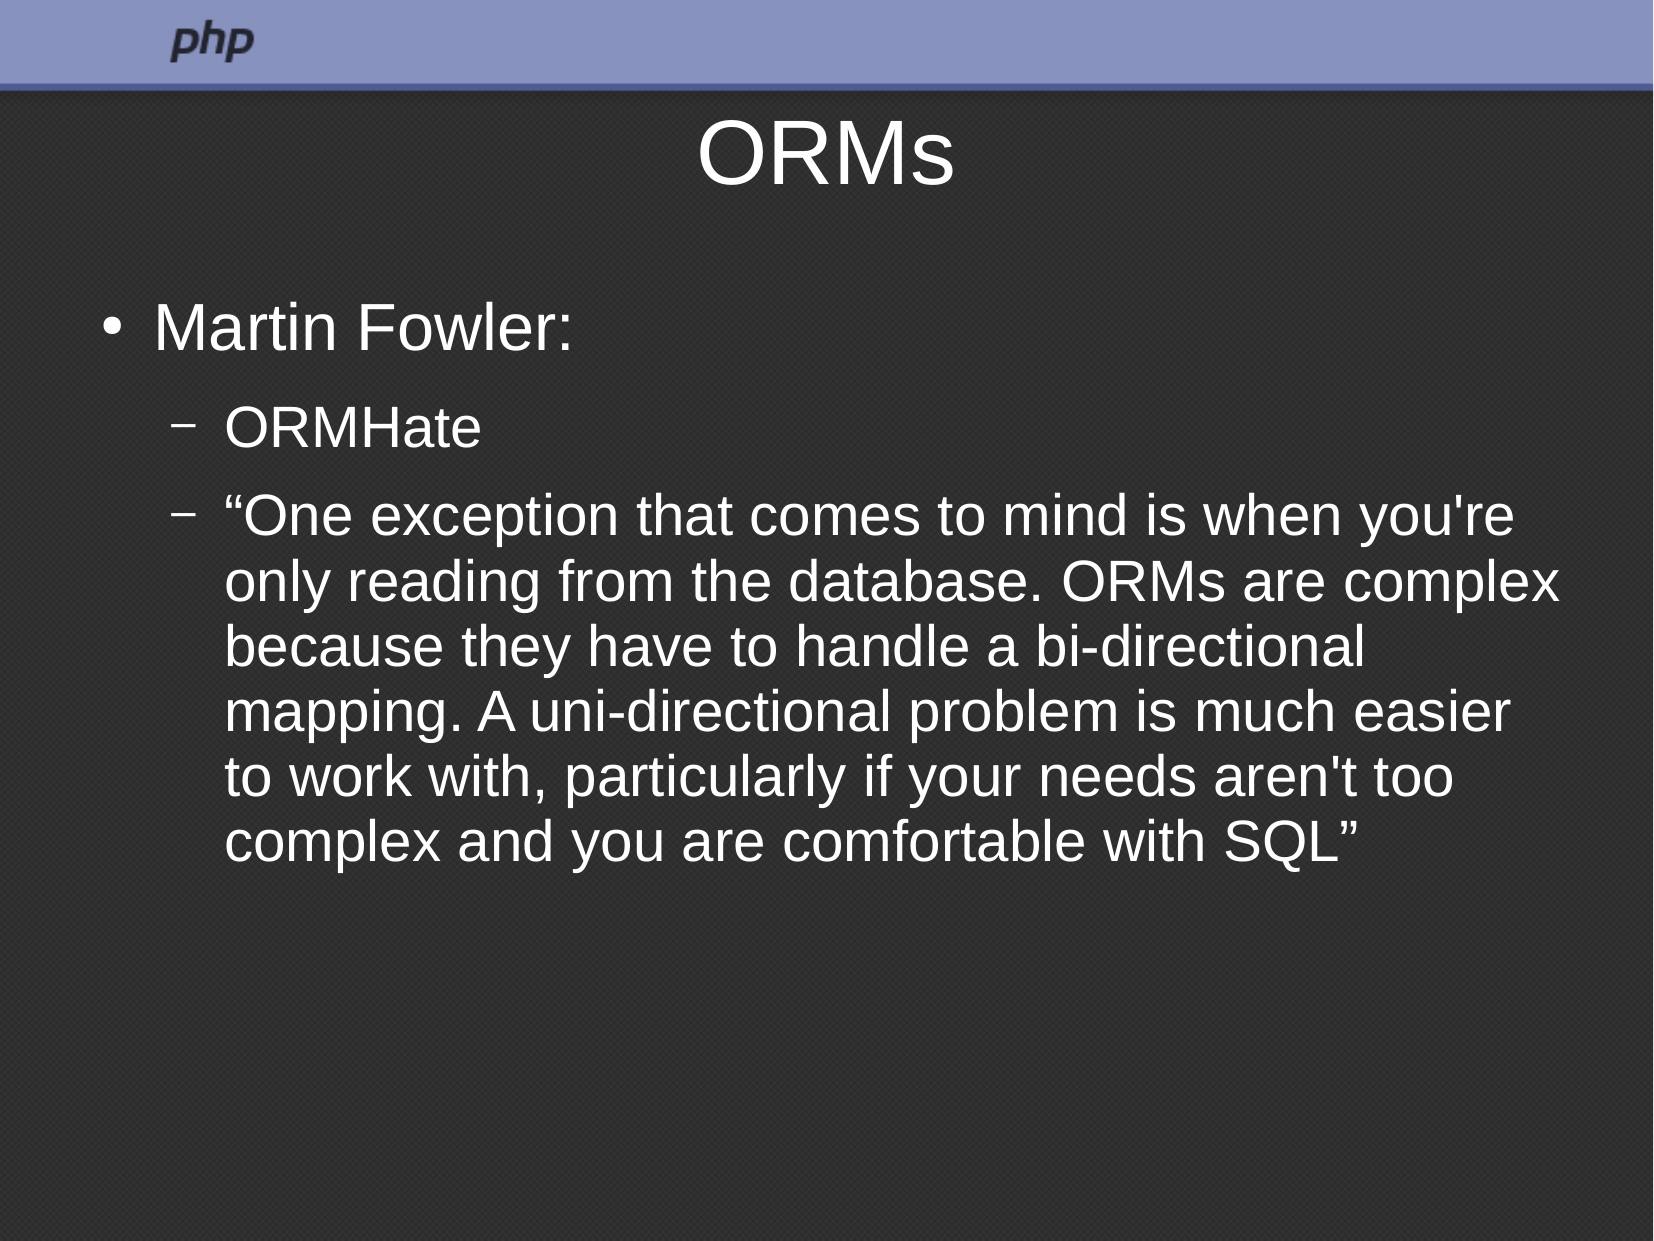

# ORMs
Martin Fowler:
ORMHate
“One exception that comes to mind is when you're only reading from the database. ORMs are complex because they have to handle a bi-directional mapping. A uni-directional problem is much easier to work with, particularly if your needs aren't too complex and you are comfortable with SQL”